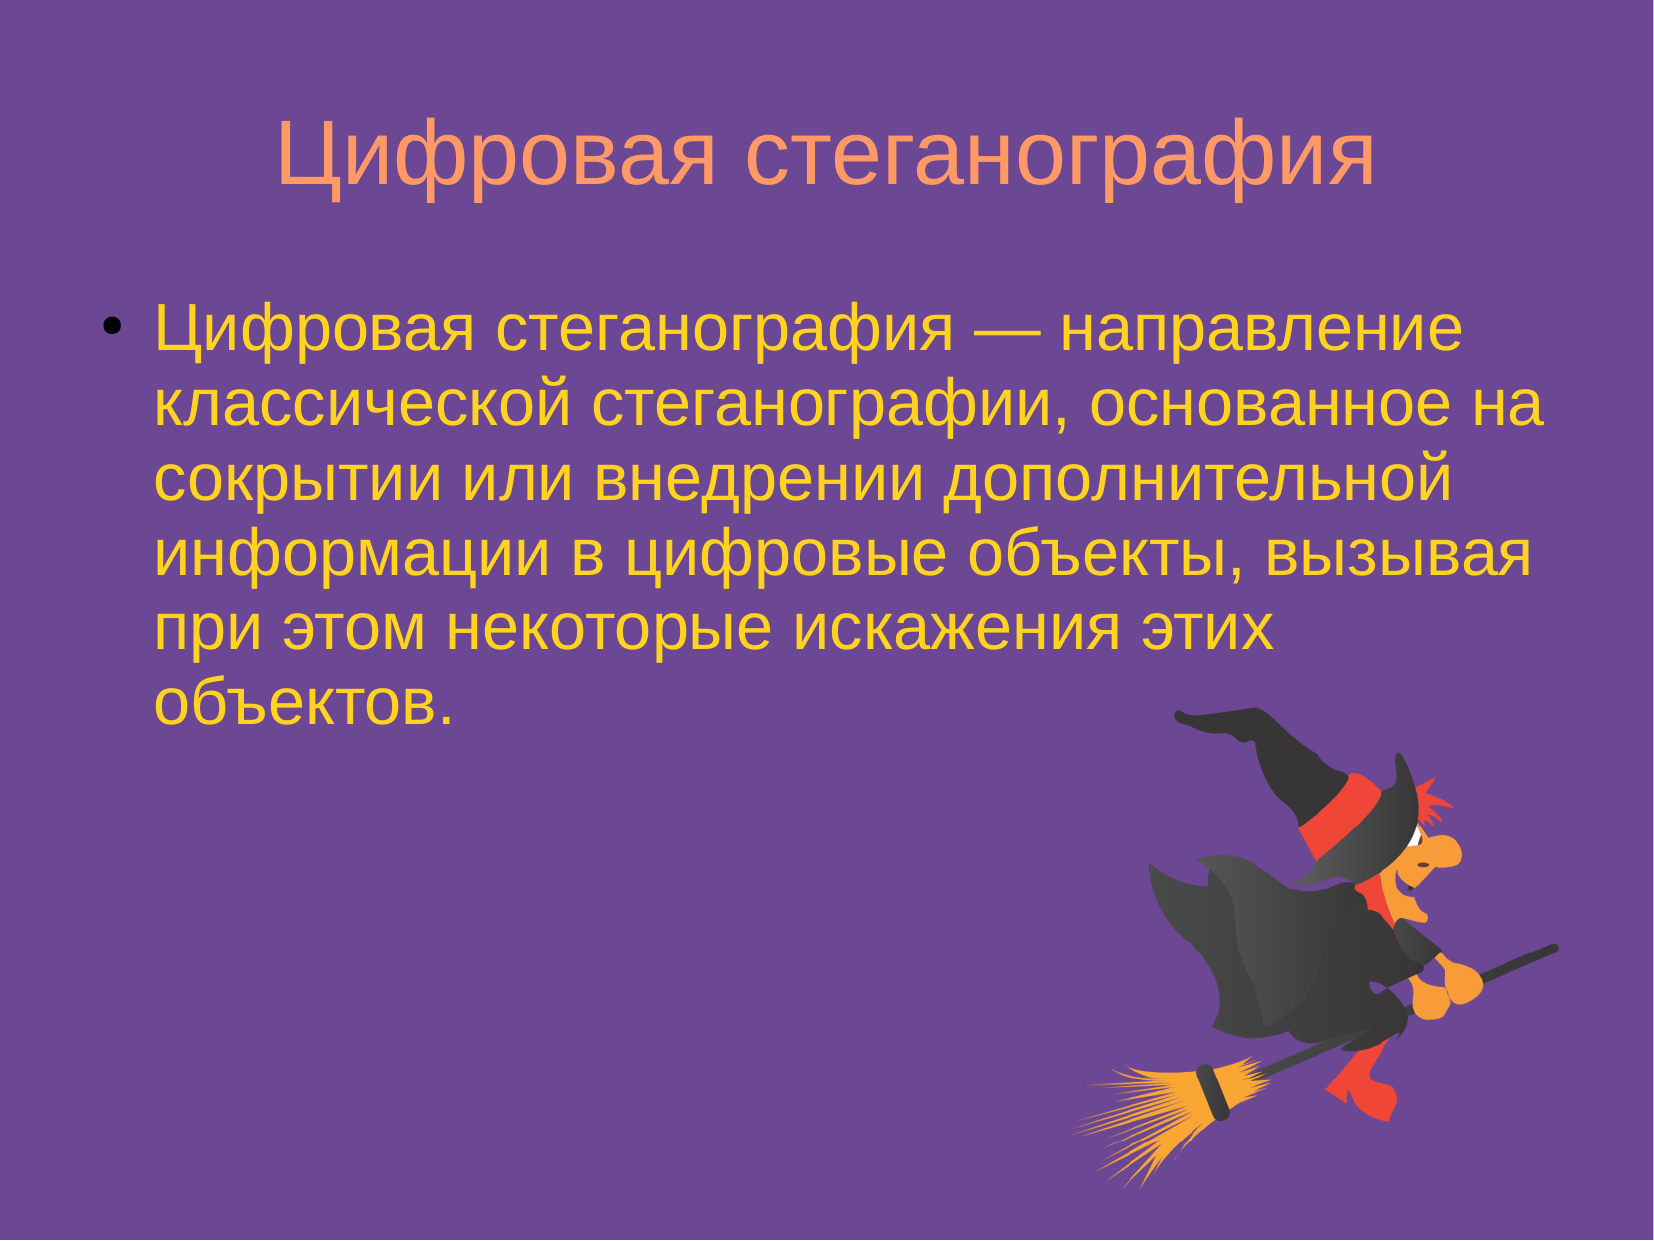

# Цифровая стеганография
Цифровая стеганография — направление классической стеганографии, основанное на сокрытии или внедрении дополнительной информации в цифровые объекты, вызывая при этом некоторые искажения этих объектов.